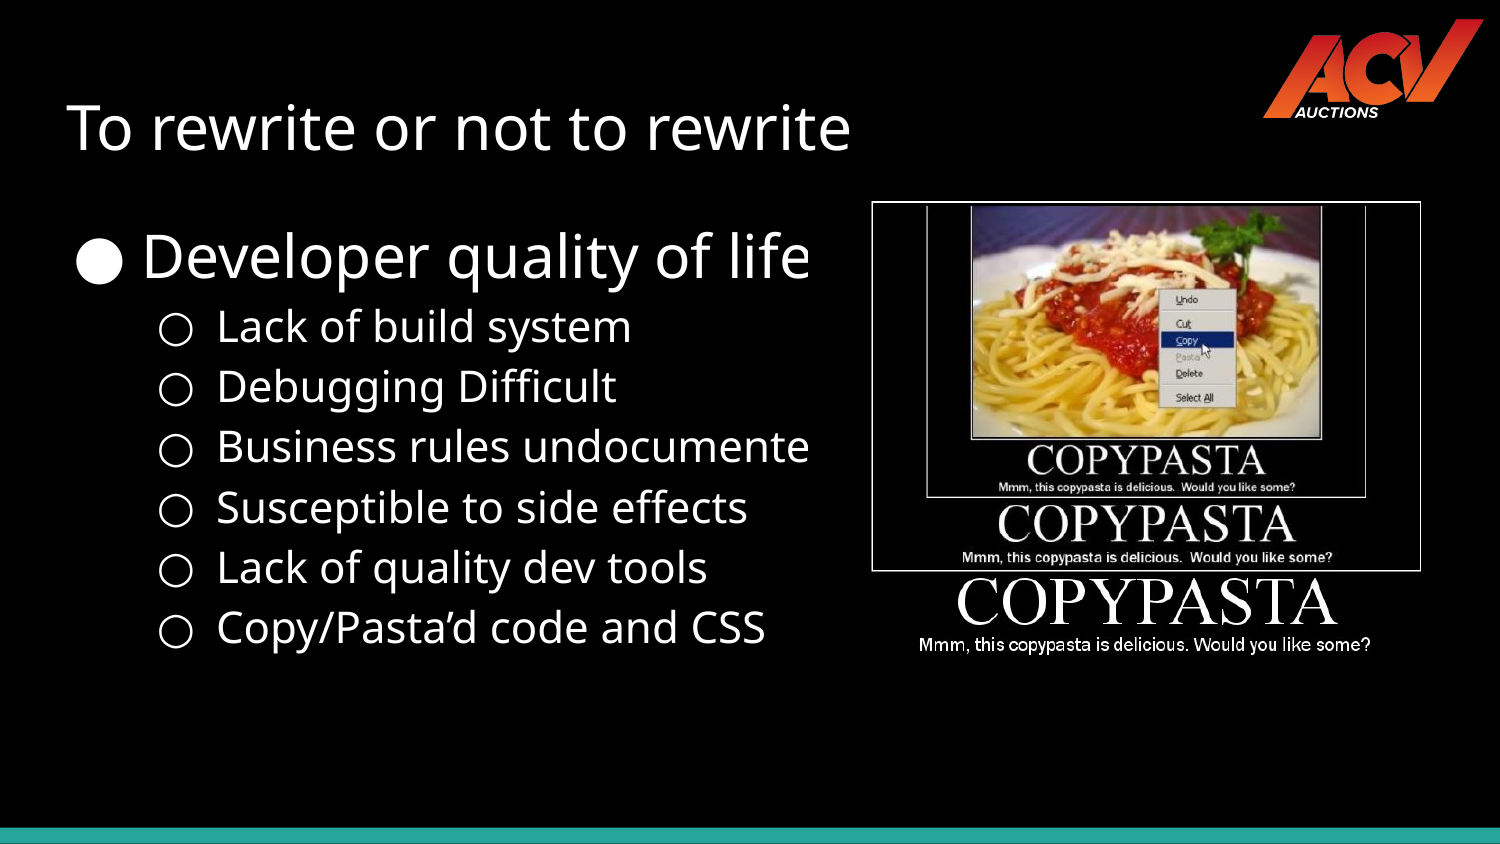

To rewrite or not to rewrite
# Developer quality of life
Lack of build system
Debugging Difficult
Business rules undocumented
Susceptible to side effects
Lack of quality dev tools
Copy/Pasta’d code and CSS